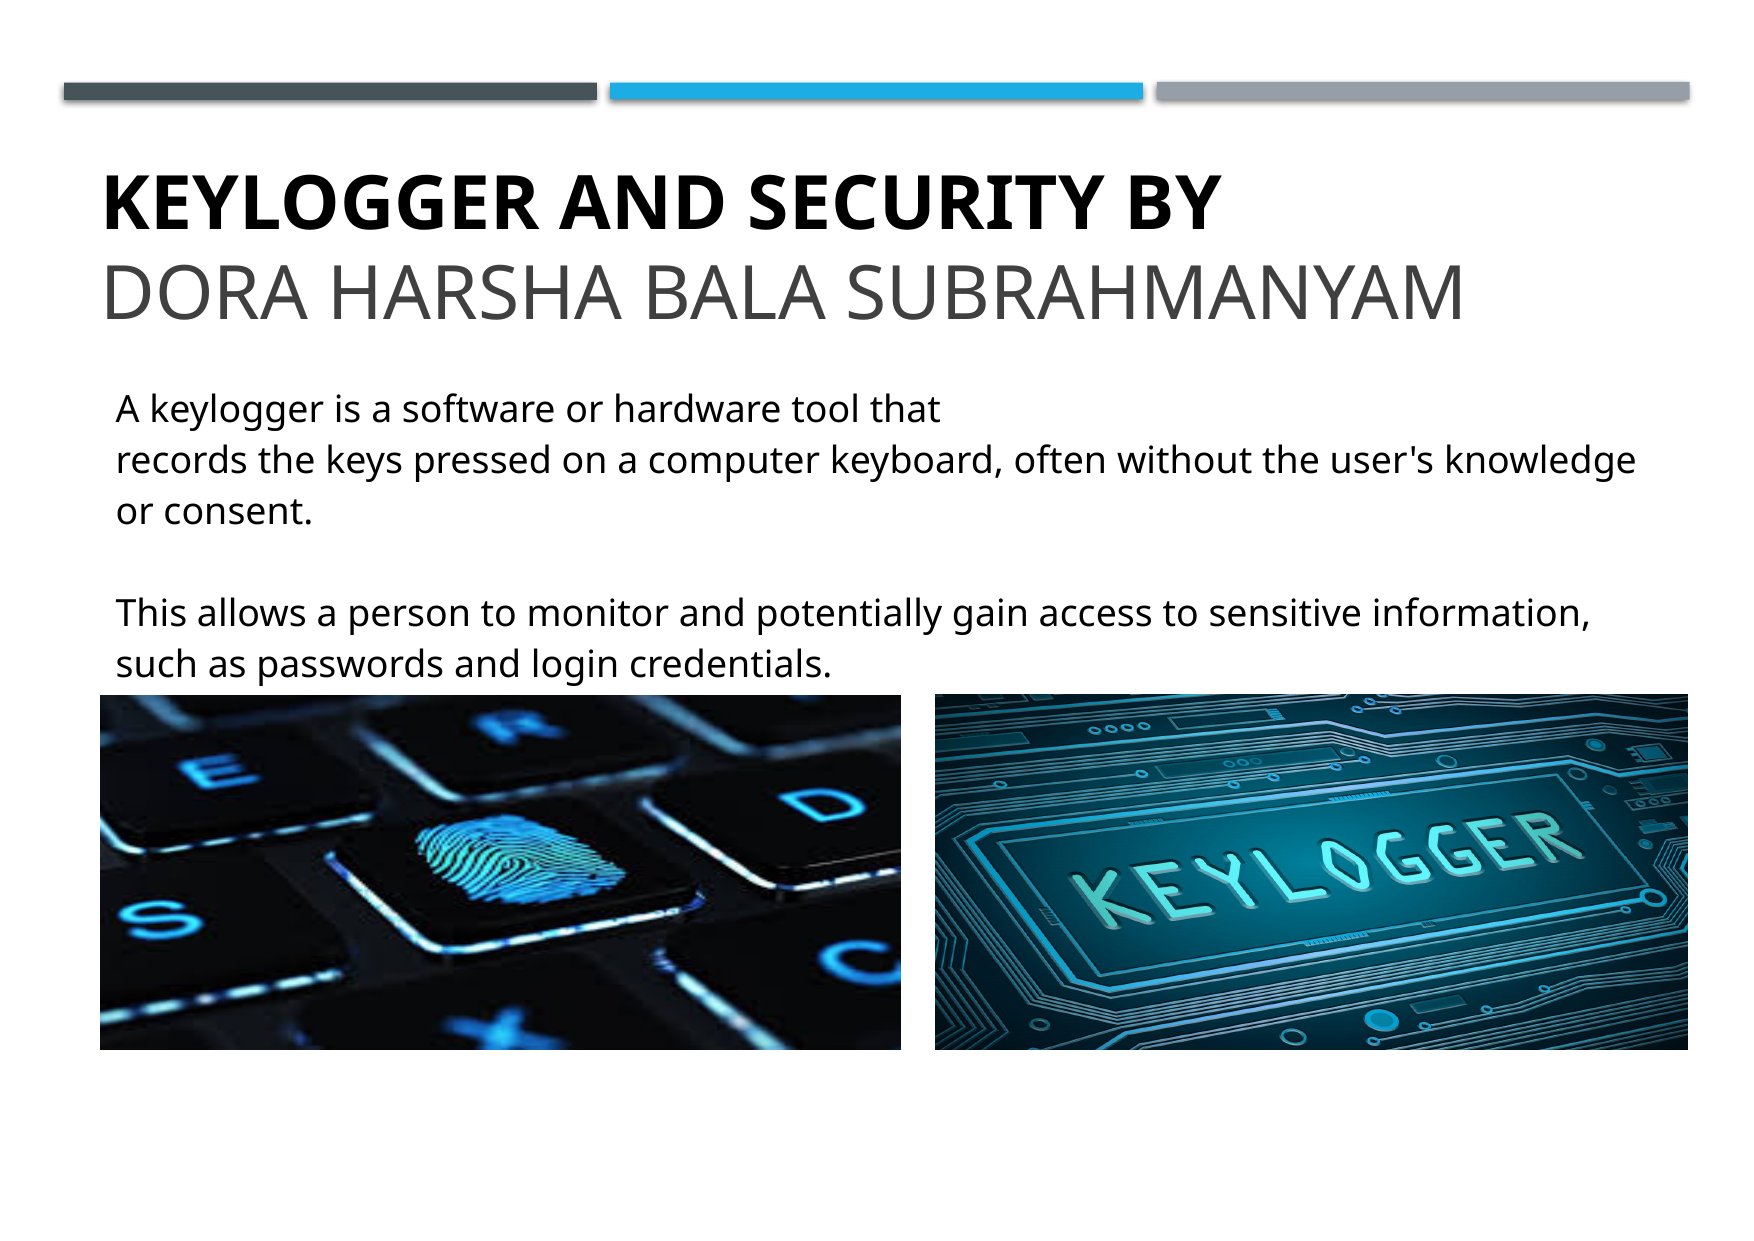

# KEYLOGGER AND SECURITY BY Dora harsha bala subrahmanyam
A keylogger is a software or hardware tool that
records the keys pressed on a computer keyboard, often without the user's knowledge or consent.
This allows a person to monitor and potentially gain access to sensitive information, such as passwords and login credentials.